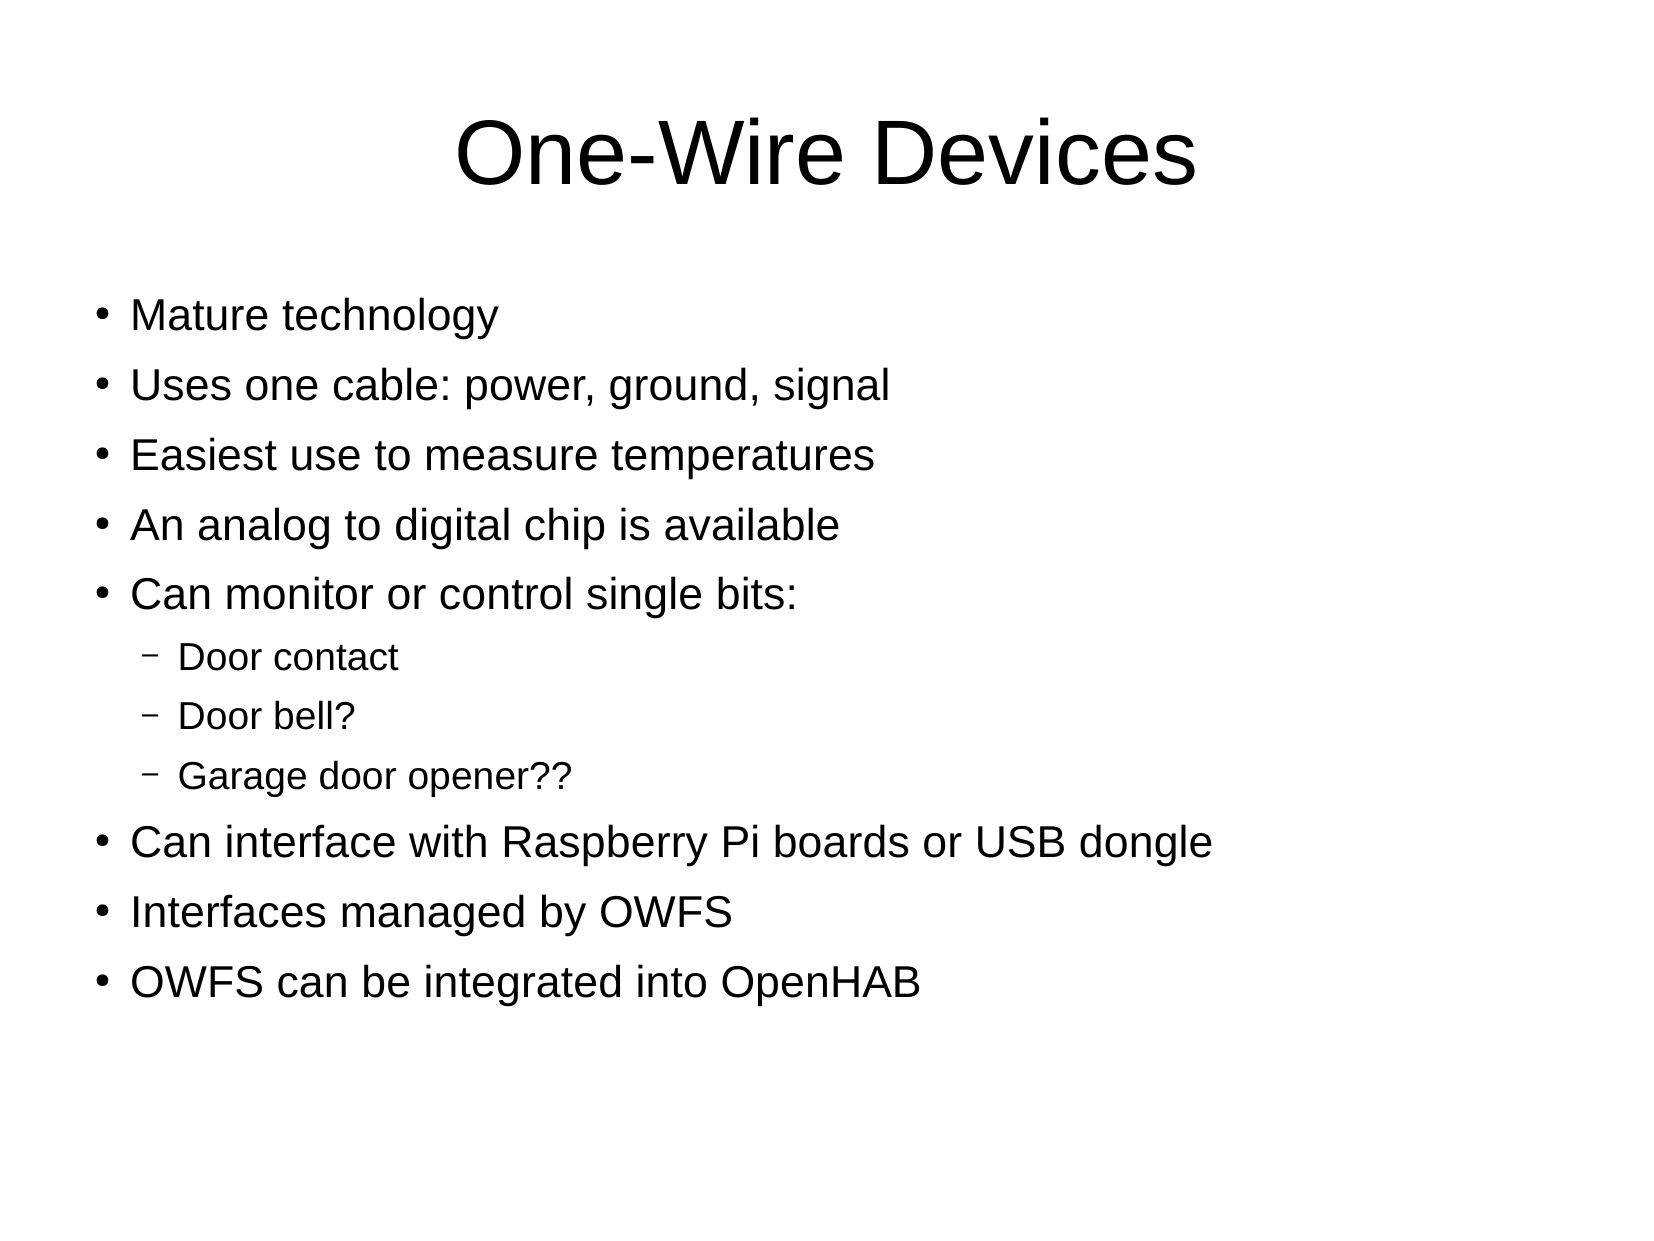

# One-Wire Devices
Mature technology
Uses one cable: power, ground, signal
Easiest use to measure temperatures
An analog to digital chip is available
Can monitor or control single bits:
Door contact
Door bell?
Garage door opener??
Can interface with Raspberry Pi boards or USB dongle
Interfaces managed by OWFS
OWFS can be integrated into OpenHAB